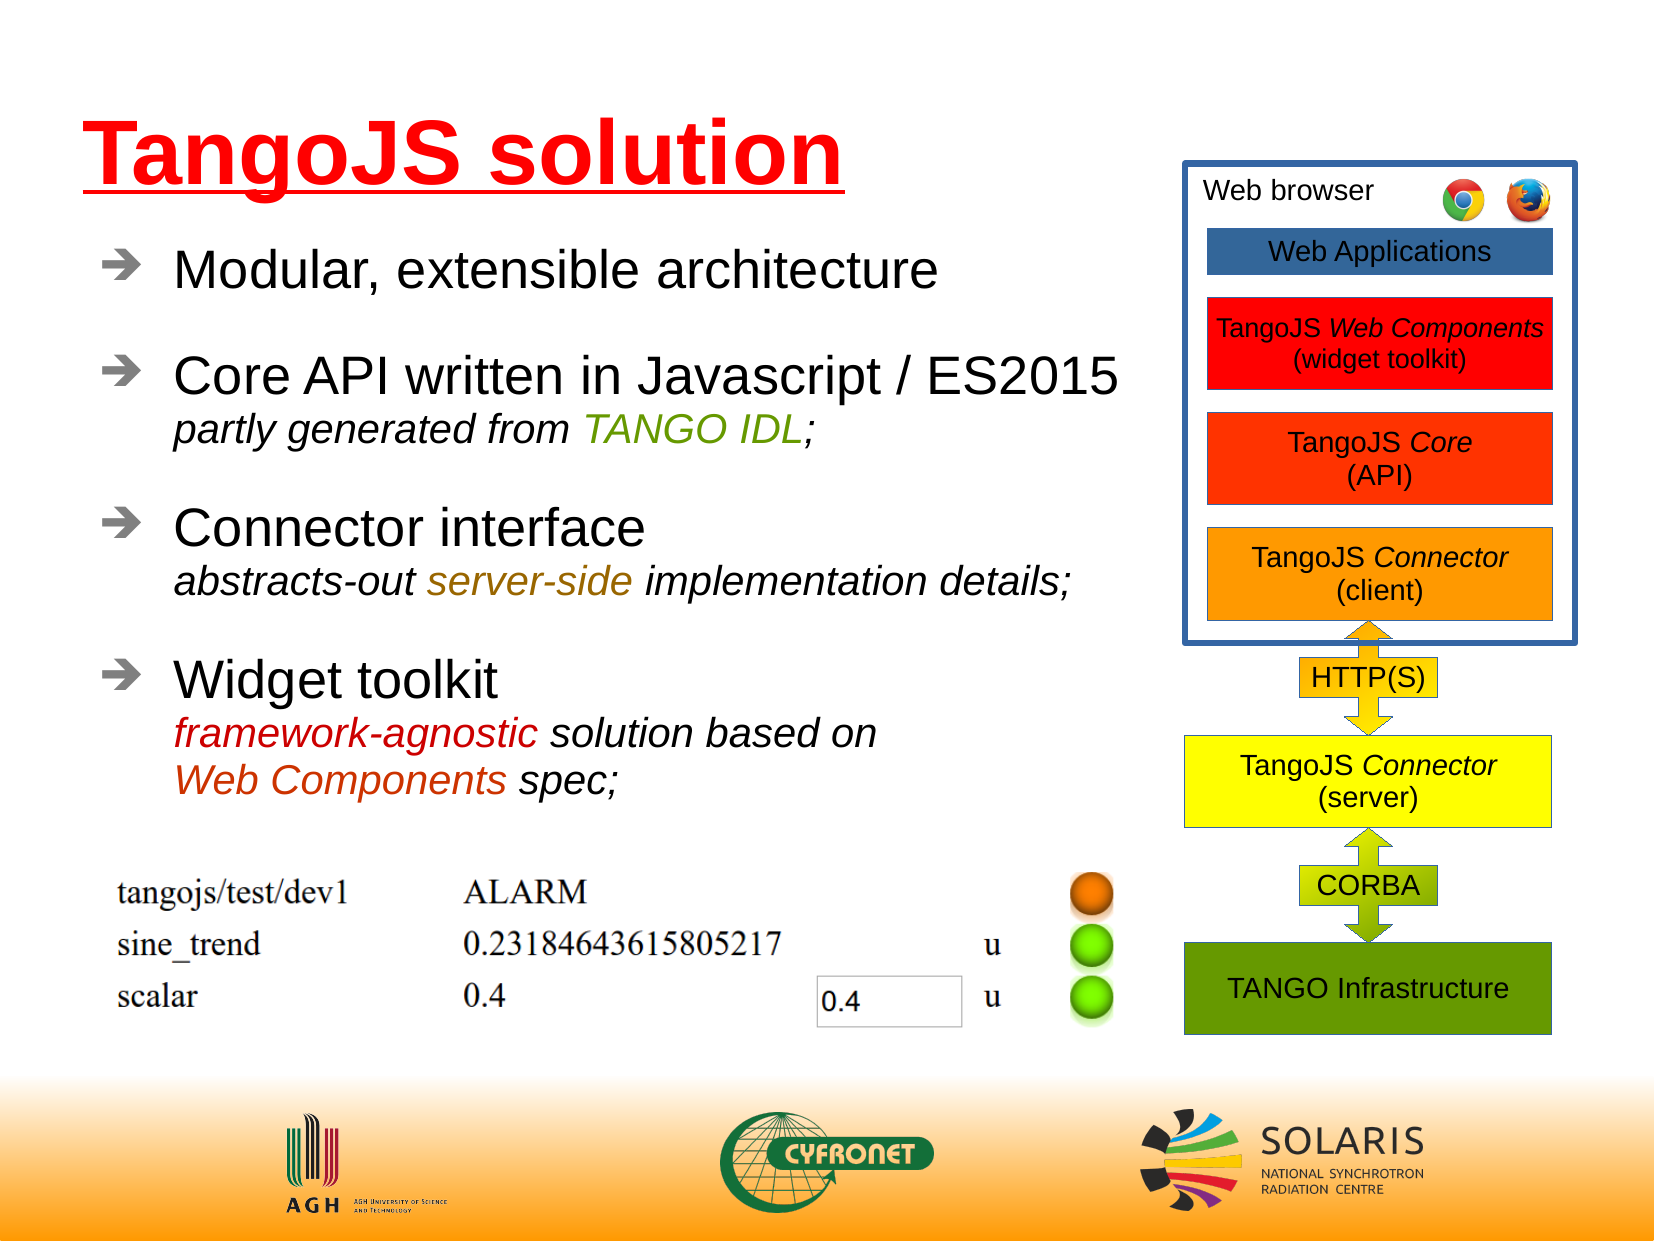

# TangoJS solution
Web browser
Web Applications
Modular, extensible architecture
Core API written in Javascript / ES2015
partly generated from TANGO IDL;
Connector interface
abstracts-out server-side implementation details;
Widget toolkit
framework-agnostic solution based on Web Components spec;
TangoJS Web Components
(widget toolkit)
TangoJS Core
(API)
TangoJS Connector
(client)
HTTP(S)
TangoJS Connector
(server)
CORBA
TANGO Infrastructure